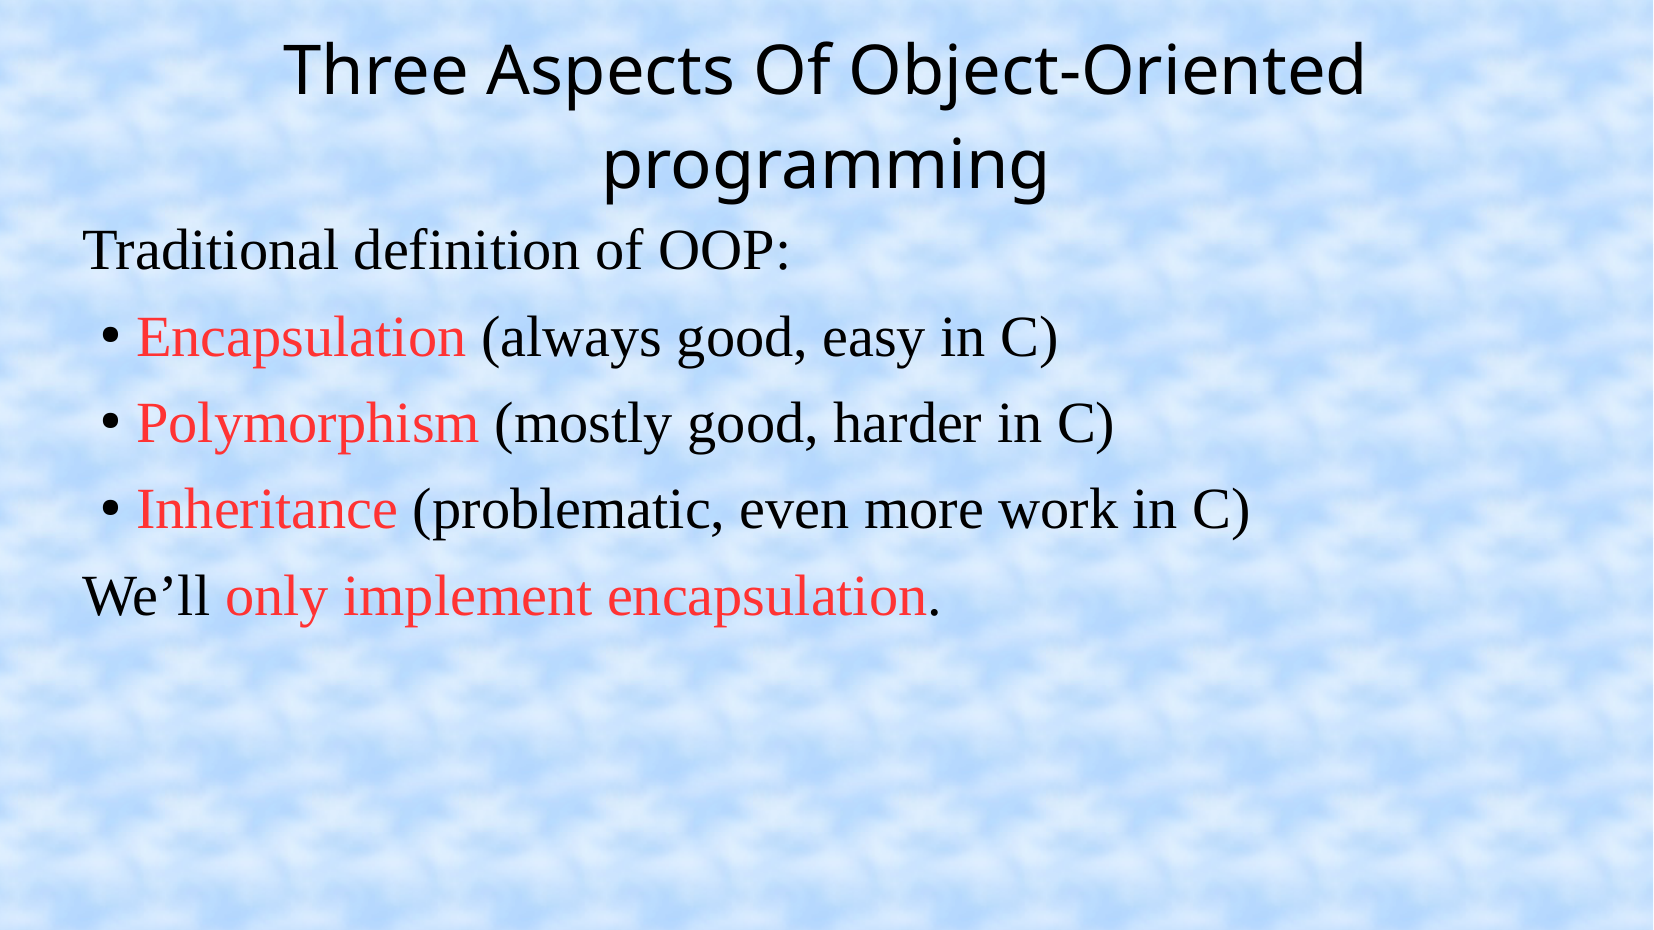

# Three Aspects Of Object-Oriented programming
Traditional definition of OOP:
Encapsulation (always good, easy in C)
Polymorphism (mostly good, harder in C)
Inheritance (problematic, even more work in C)
We’ll only implement encapsulation.